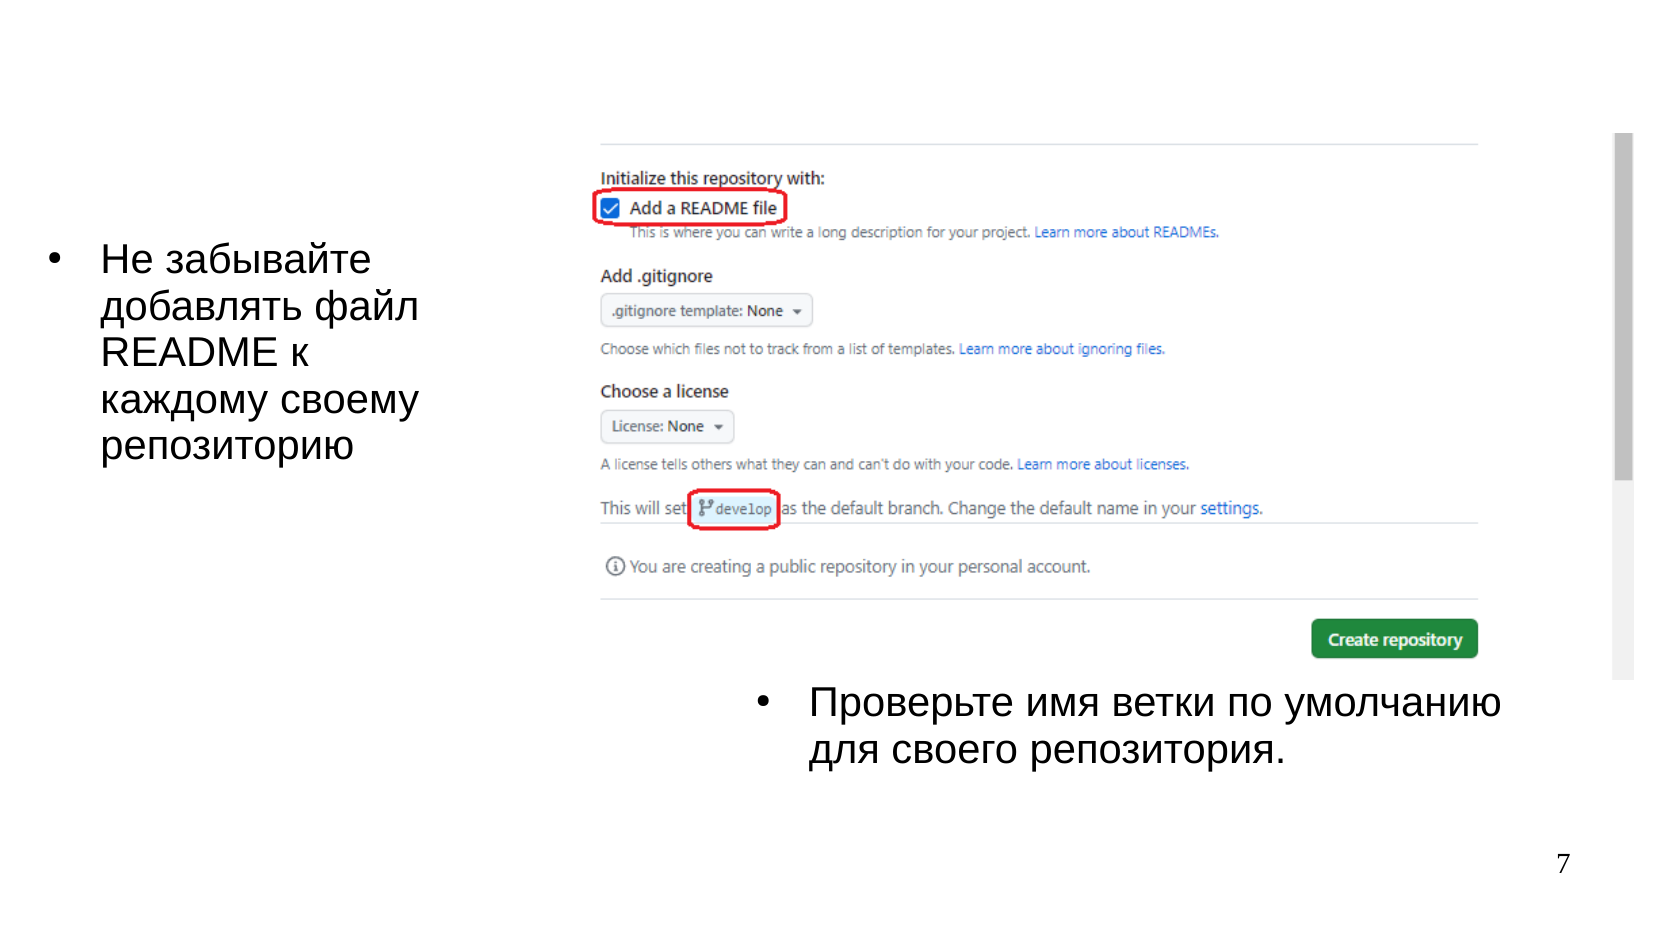

# Не забывайте добавлять файл README к каждому своему репозиторию
Проверьте имя ветки по умолчанию для своего репозитория.
7